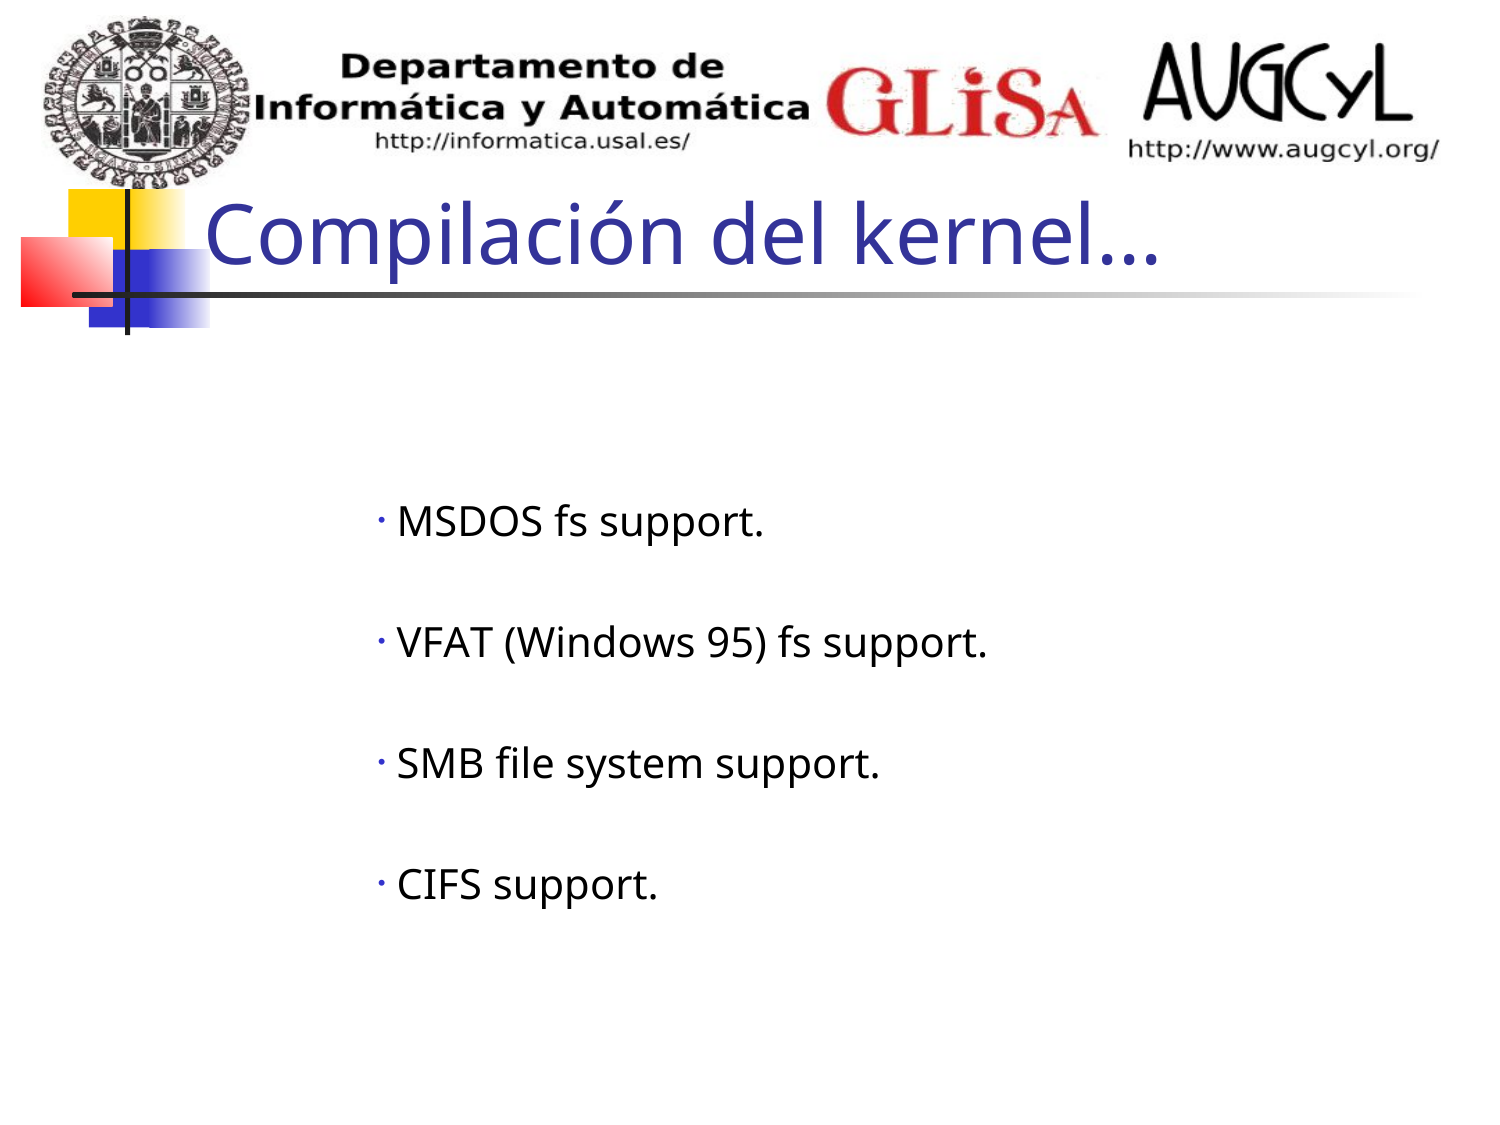

# Compilación del kernel...
 MSDOS fs support.
 VFAT (Windows 95) fs support.
 SMB file system support.
 CIFS support.